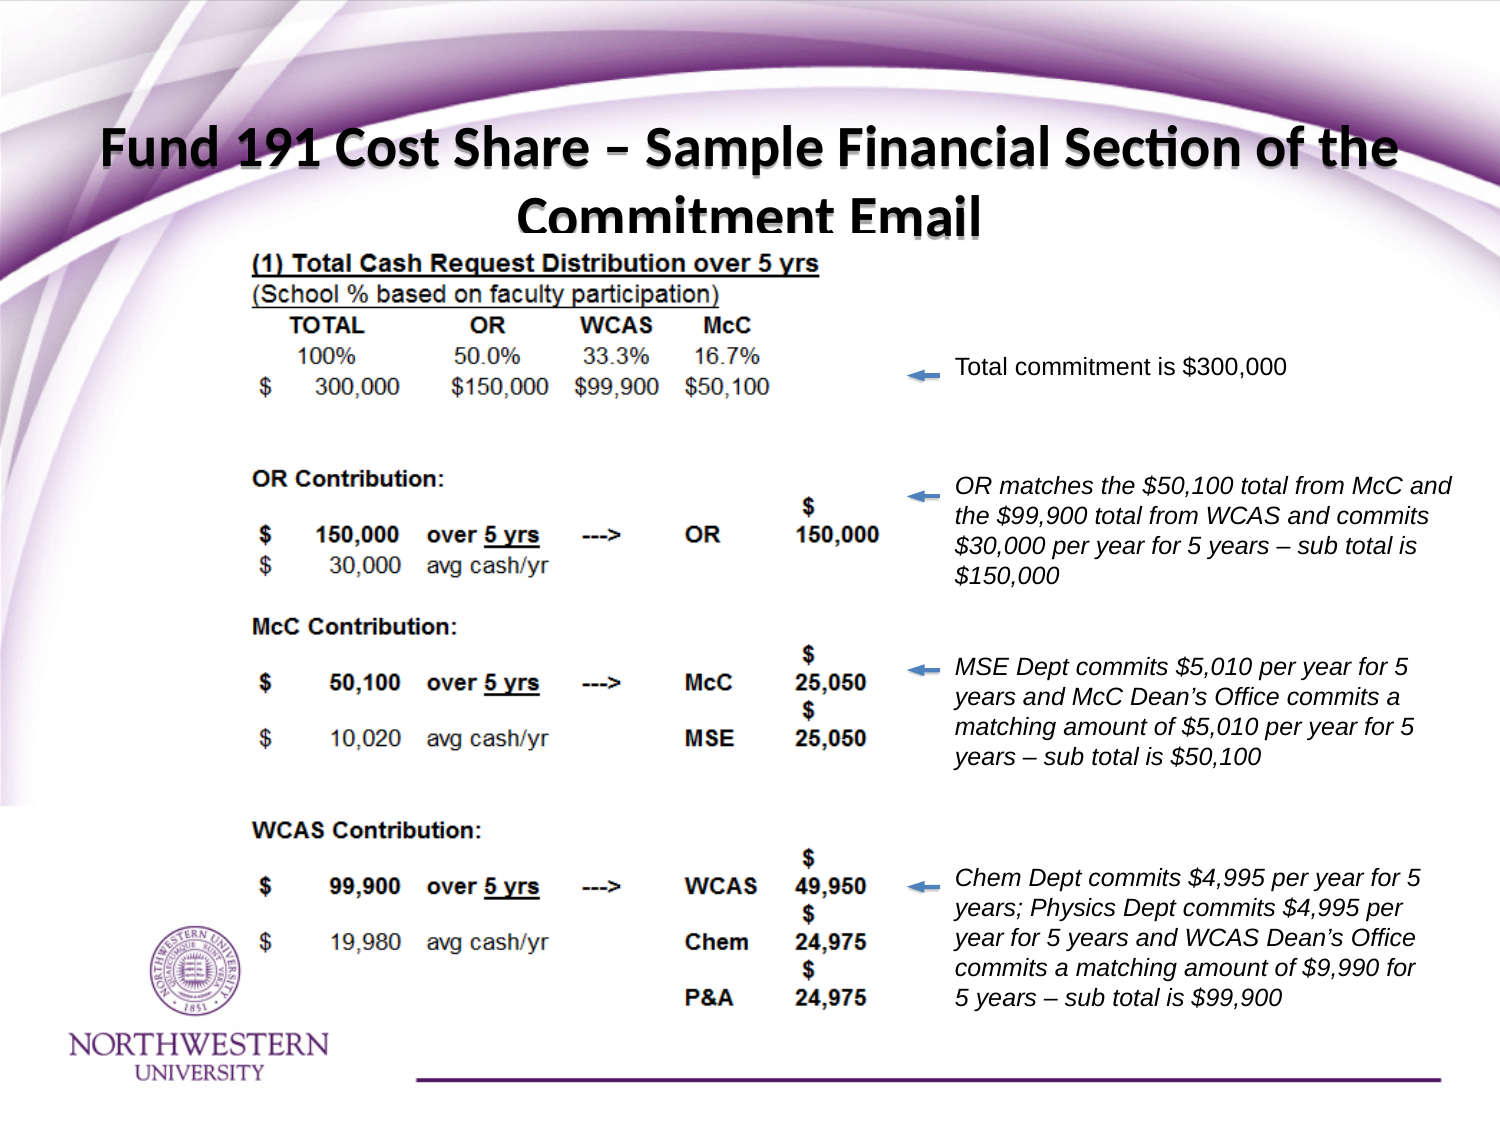

# Fund 191 Cost Share – Sample Financial Section of the Commitment Email
Total commitment is $300,000
OR matches the $50,100 total from McC and the $99,900 total from WCAS and commits $30,000 per year for 5 years – sub total is $150,000
MSE Dept commits $5,010 per year for 5 years and McC Dean’s Office commits a matching amount of $5,010 per year for 5 years – sub total is $50,100
Chem Dept commits $4,995 per year for 5 years; Physics Dept commits $4,995 per year for 5 years and WCAS Dean’s Office commits a matching amount of $9,990 for 5 years – sub total is $99,900